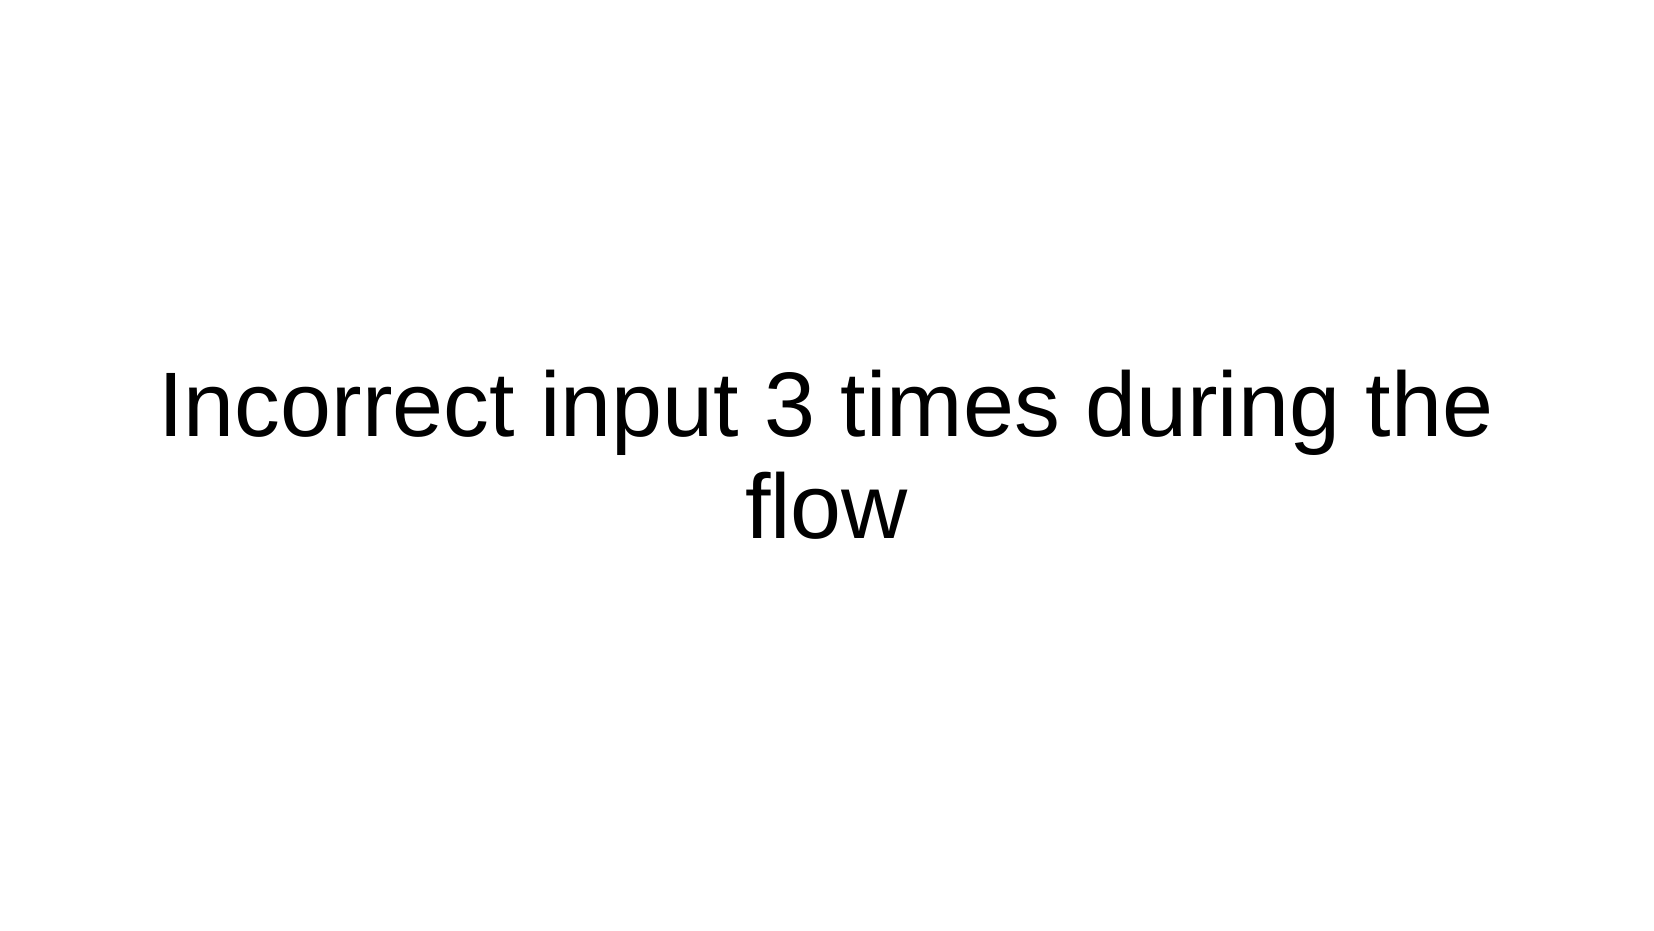

# Incorrect input 3 times during the flow